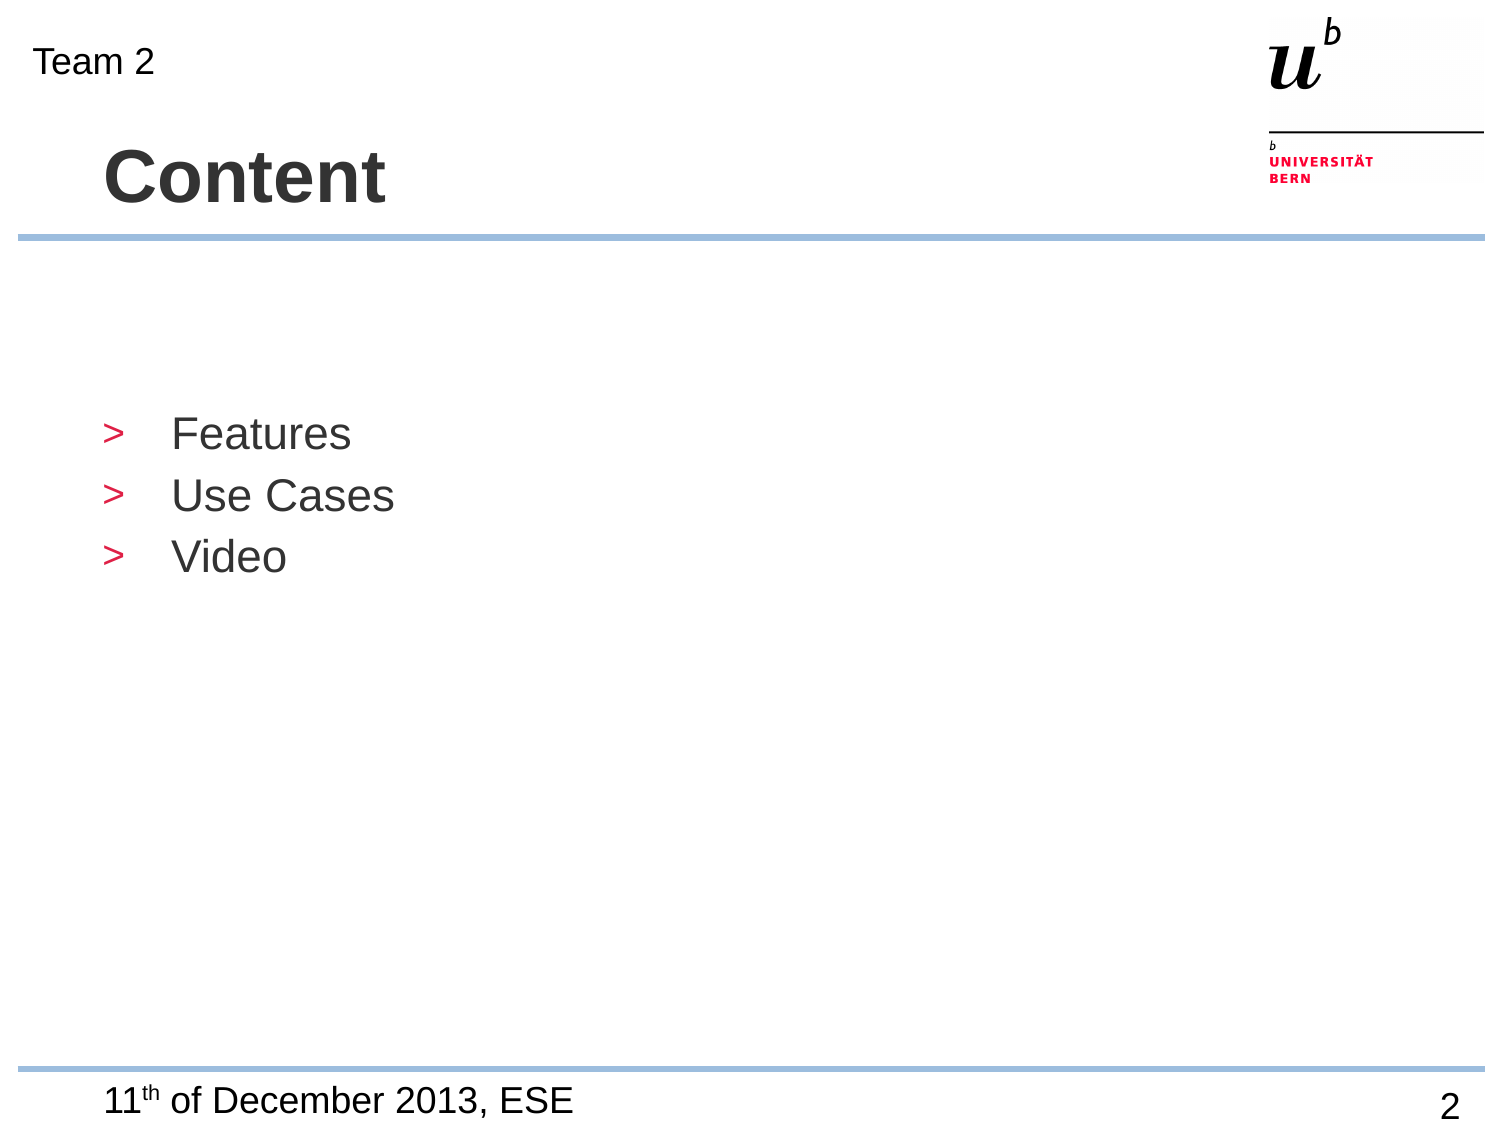

Team 2
# Content
Features
Use Cases
Video
11th of December 2013, ESE